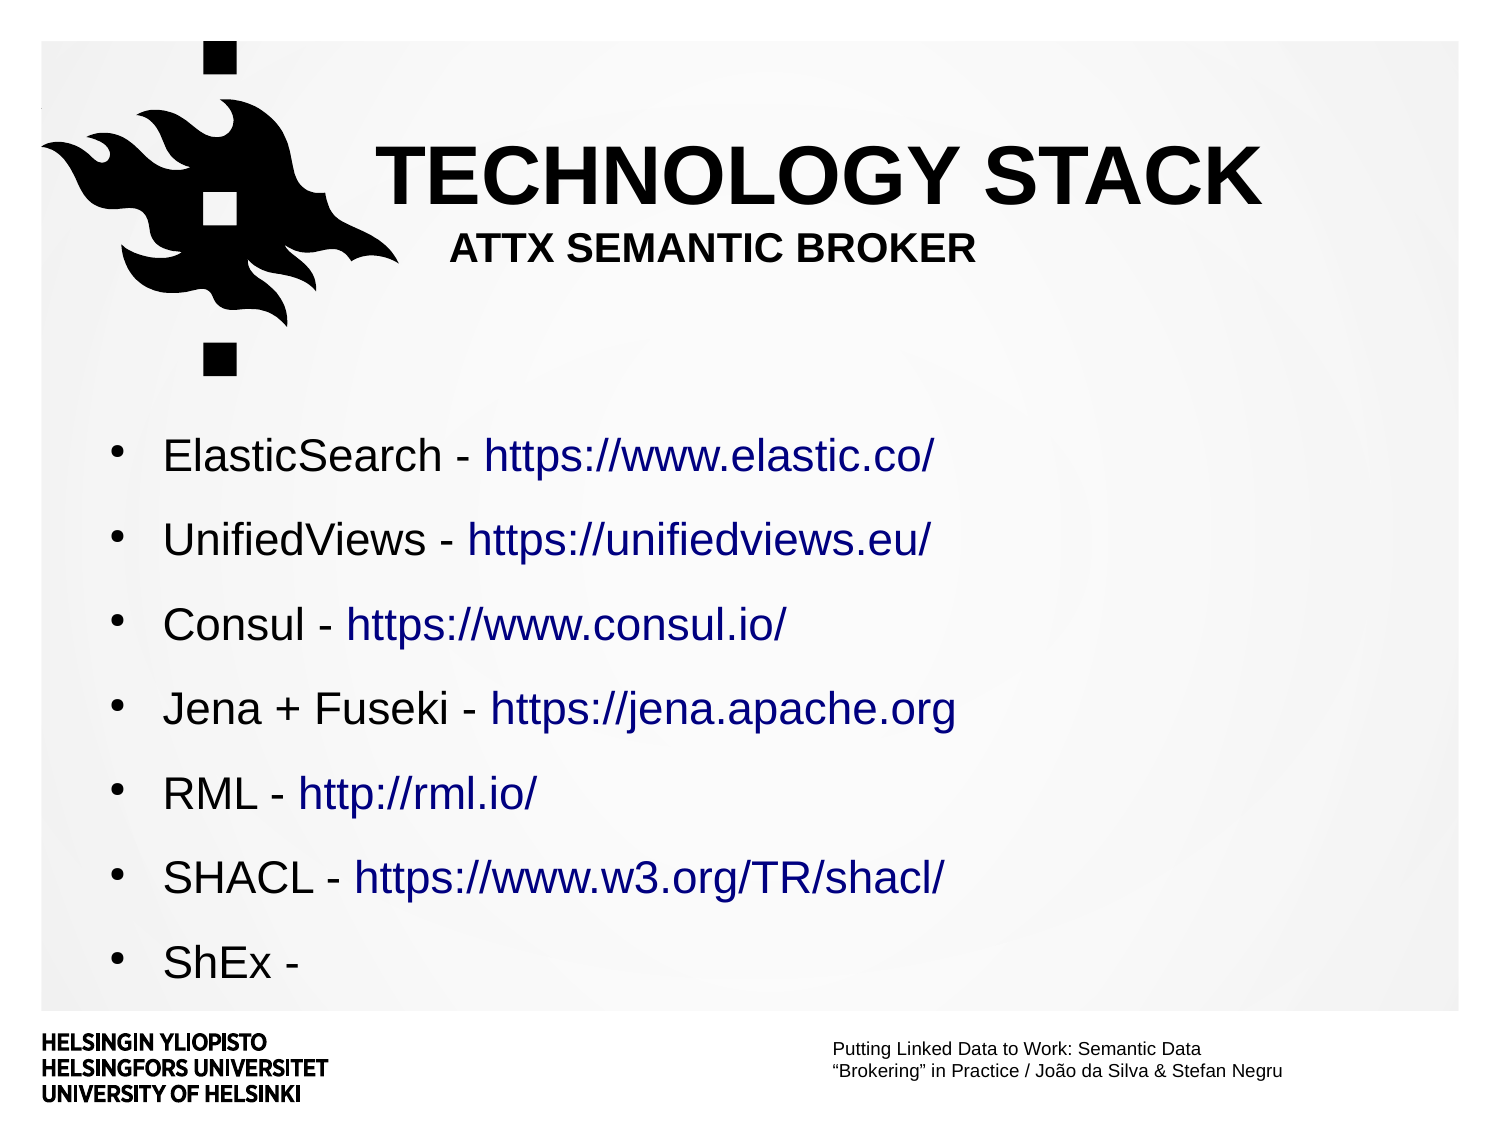

# Technology Stack ATTX Semantic Broker
ElasticSearch - https://www.elastic.co/
UnifiedViews - https://unifiedviews.eu/
Consul - https://www.consul.io/
Jena + Fuseki - https://jena.apache.org
RML - http://rml.io/
SHACL - https://www.w3.org/TR/shacl/
ShEx -
Putting Linked Data to Work: Semantic Data “Brokering” in Practice / João da Silva & Stefan Negru